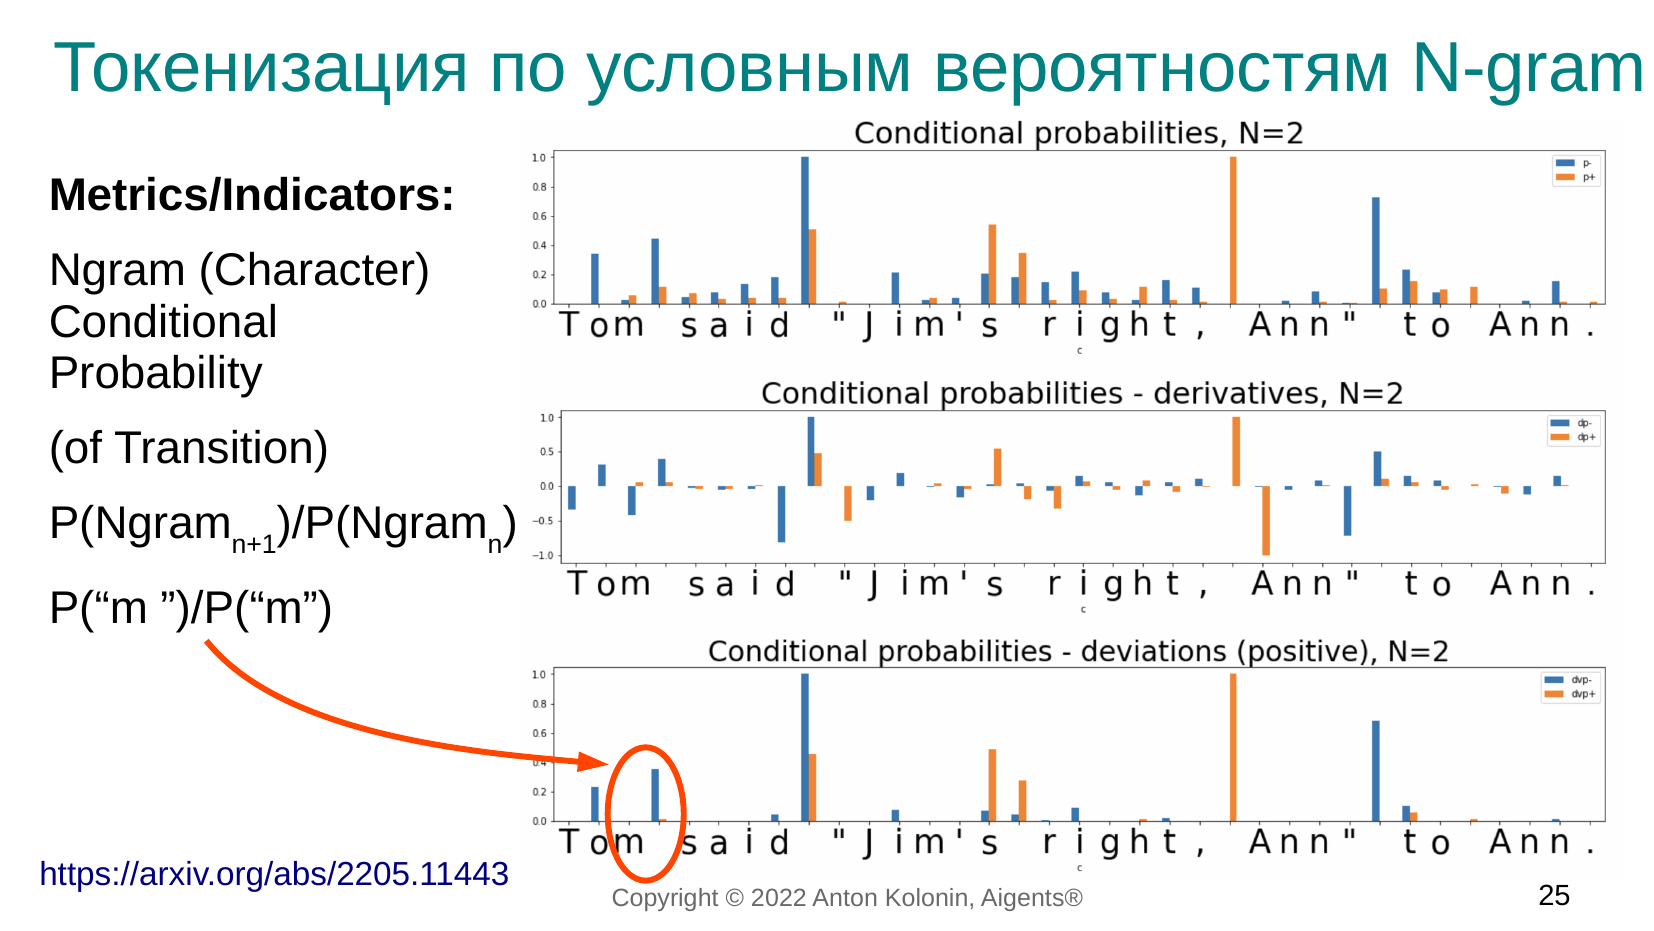

Токенизация по условным вероятностям N-gram
Metrics/Indicators:
Ngram (Character)
Conditional
Probability
(of Transition)
P(Ngramn+1)/P(Ngramn)
P(“m ”)/P(“m”)
https://arxiv.org/abs/2205.11443
Copyright © 2022 Anton Kolonin, Aigents®
25